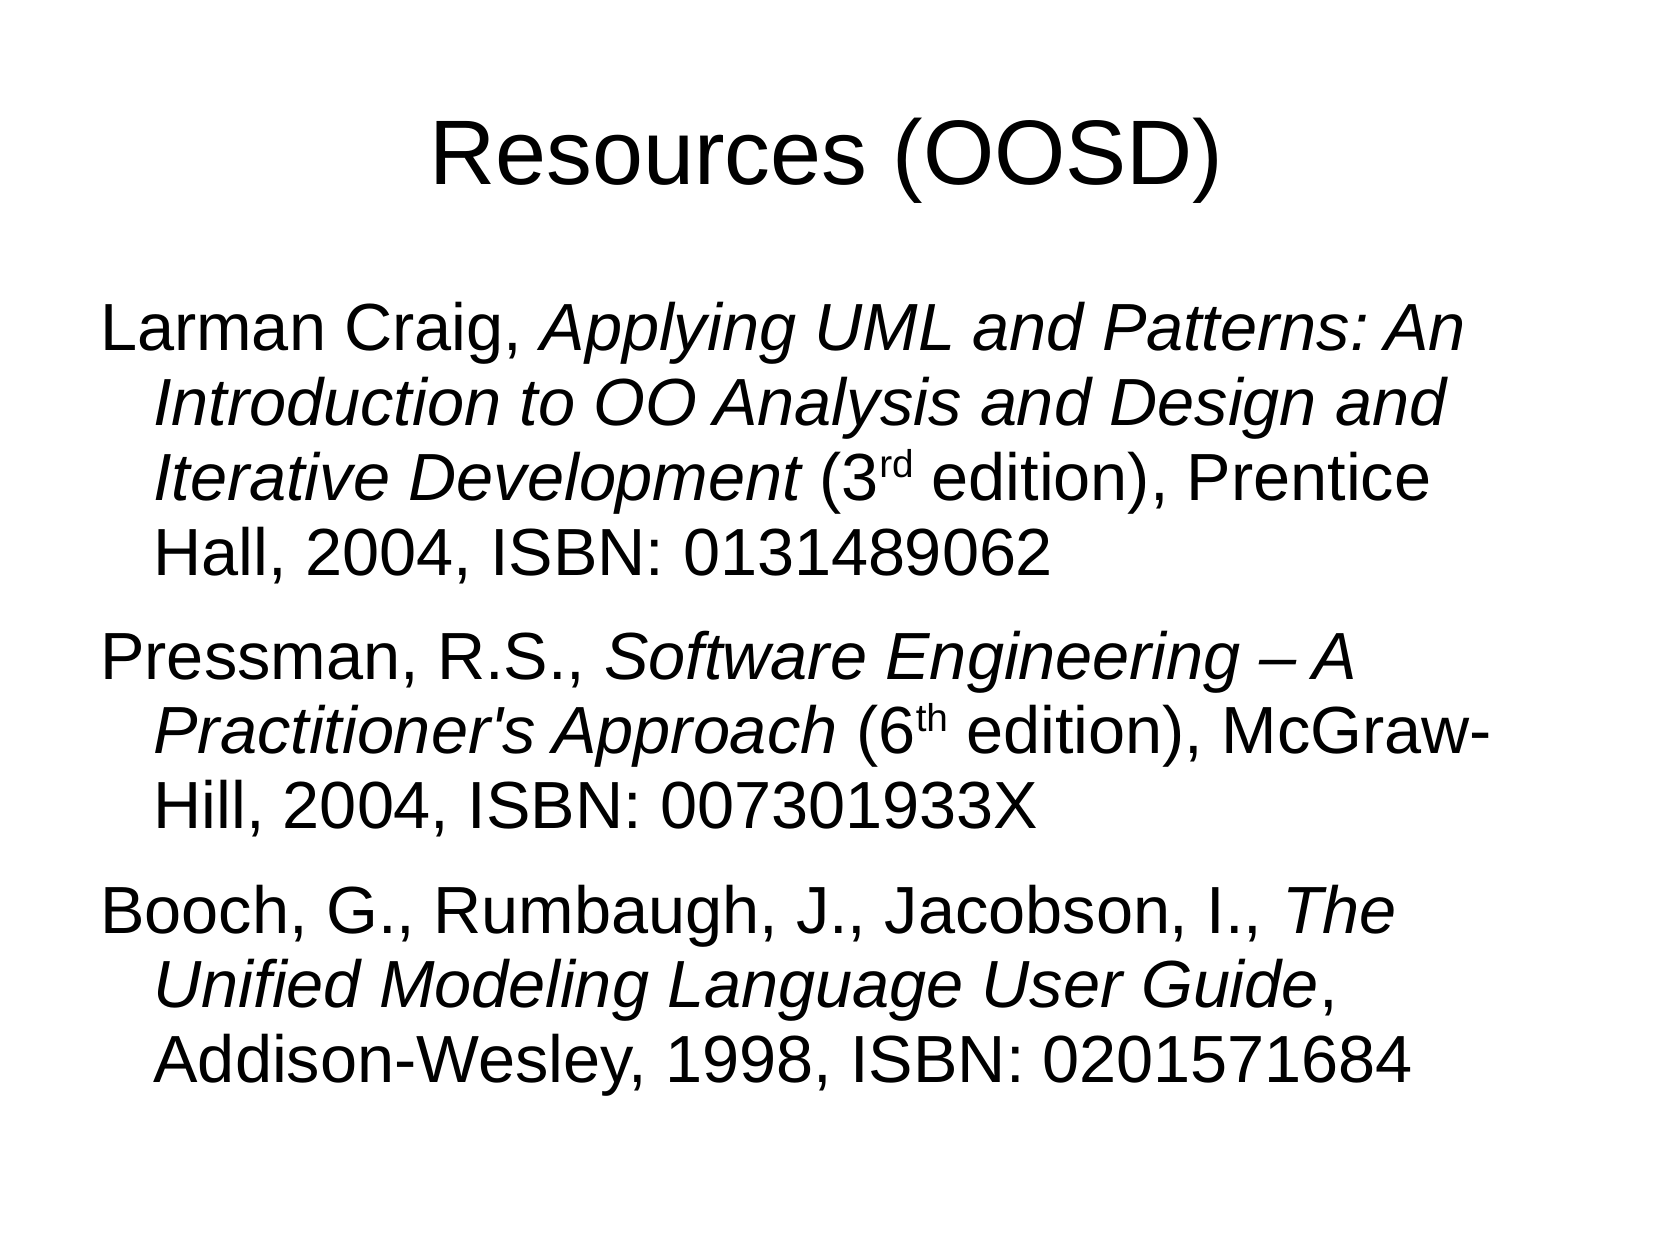

# Resources (OOSD)
Larman Craig, Applying UML and Patterns: An Introduction to OO Analysis and Design and Iterative Development (3rd edition), Prentice Hall, 2004, ISBN: 0131489062
Pressman, R.S., Software Engineering – A Practitioner's Approach (6th edition), McGraw-Hill, 2004, ISBN: 007301933X
Booch, G., Rumbaugh, J., Jacobson, I., The Unified Modeling Language User Guide, Addison-Wesley, 1998, ISBN: 0201571684